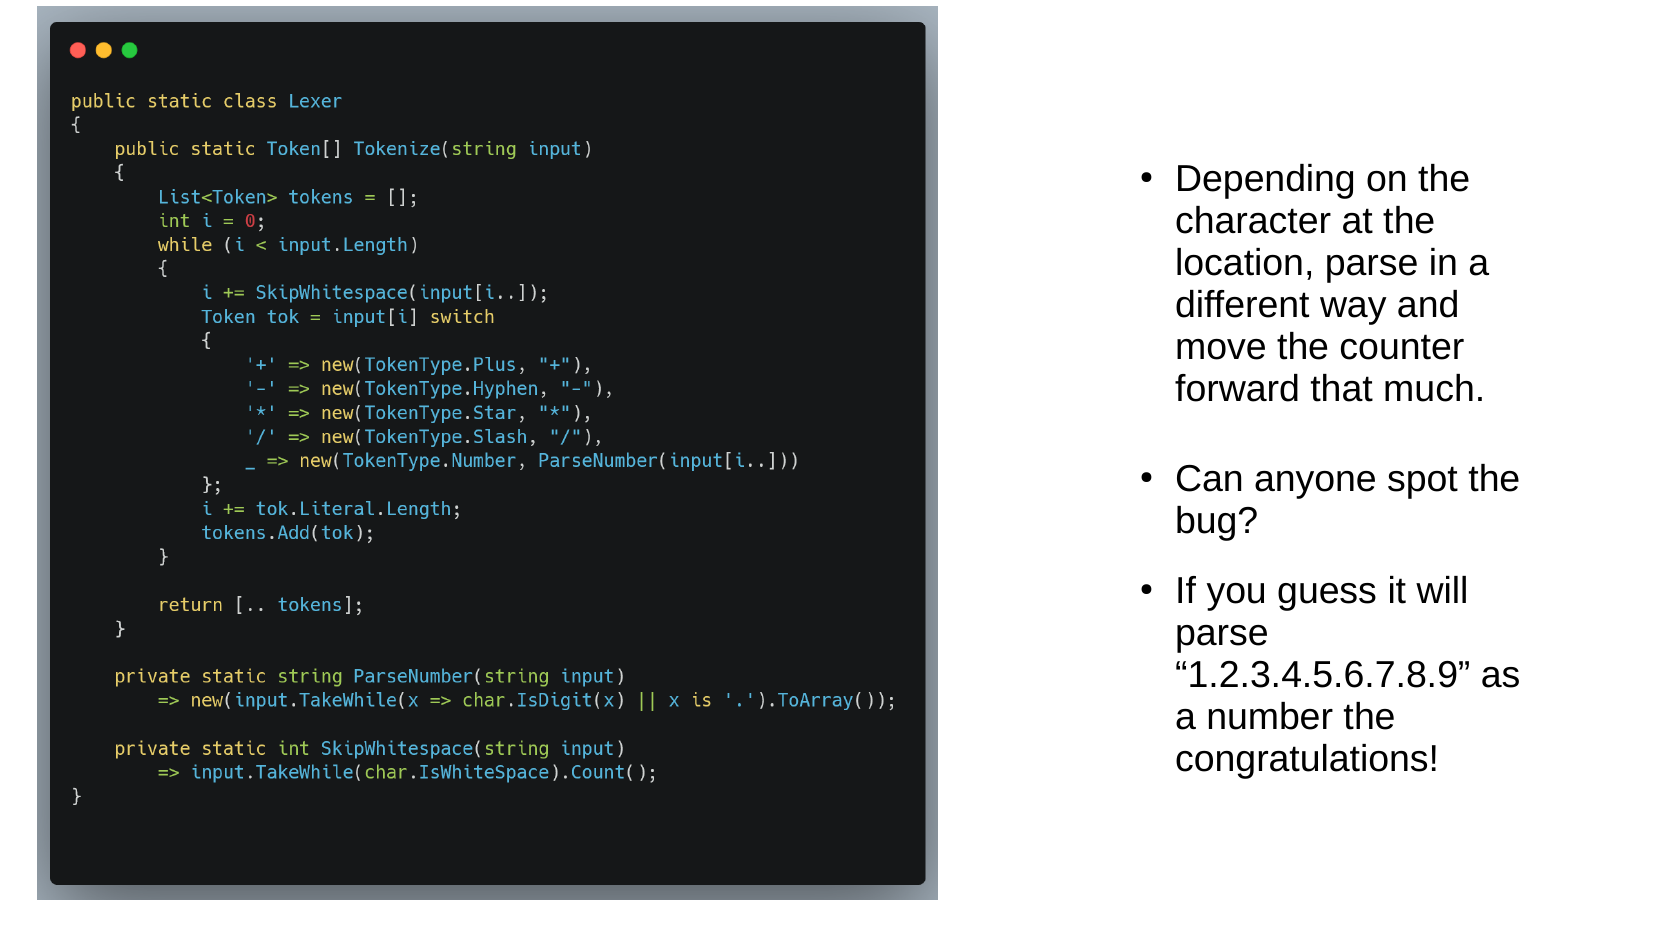

Depending on the character at the location, parse in a different way and move the counter forward that much.
Can anyone spot the bug?
If you guess it will parse “1.2.3.4.5.6.7.8.9” as a number the congratulations!